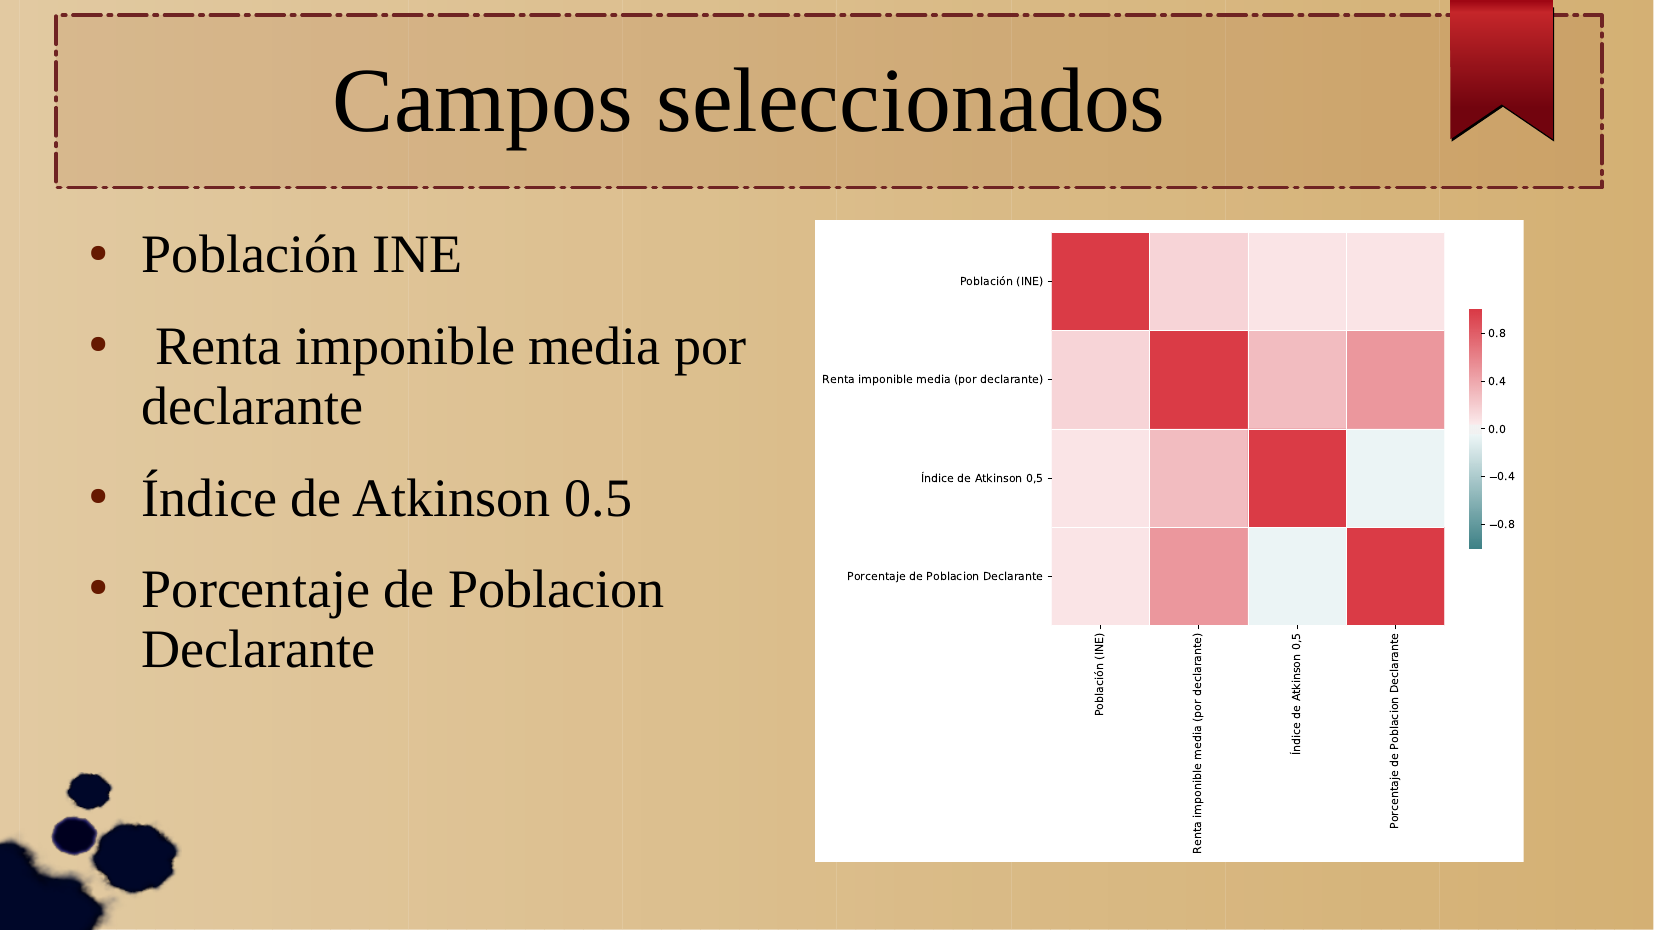

# Campos seleccionados
Población INE
 Renta imponible media por declarante
Índice de Atkinson 0.5
Porcentaje de Poblacion Declarante